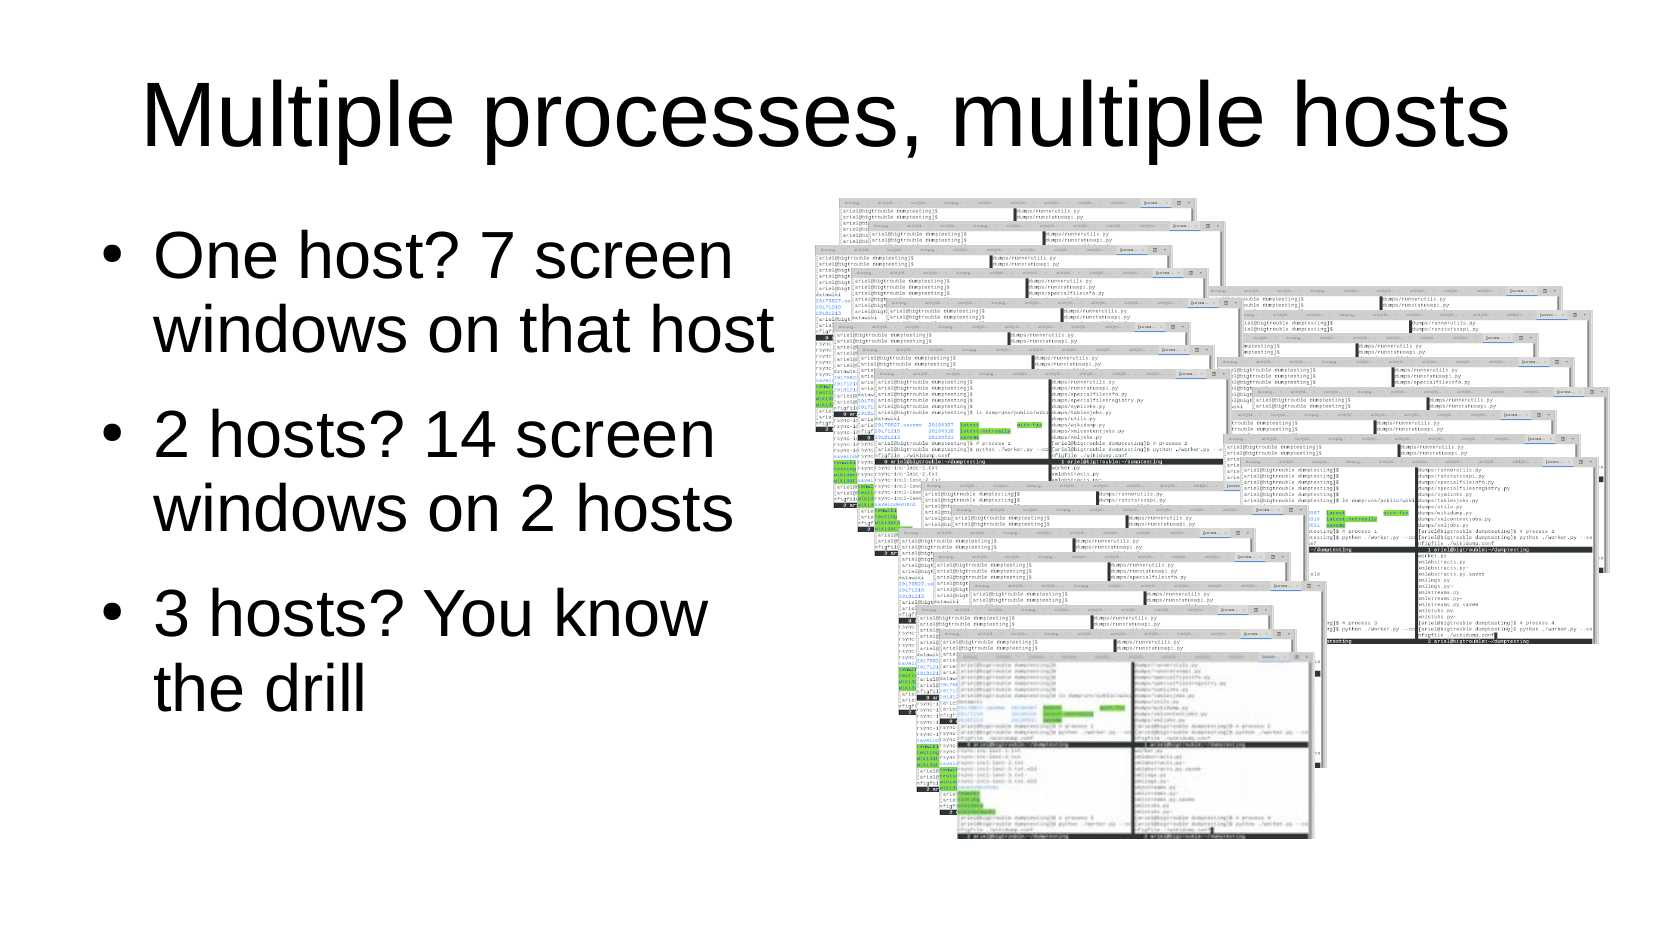

# Multiple processes, multiple hosts
One host? 7 screen windows on that host
2 hosts? 14 screen windows on 2 hosts
3 hosts? You know the drill